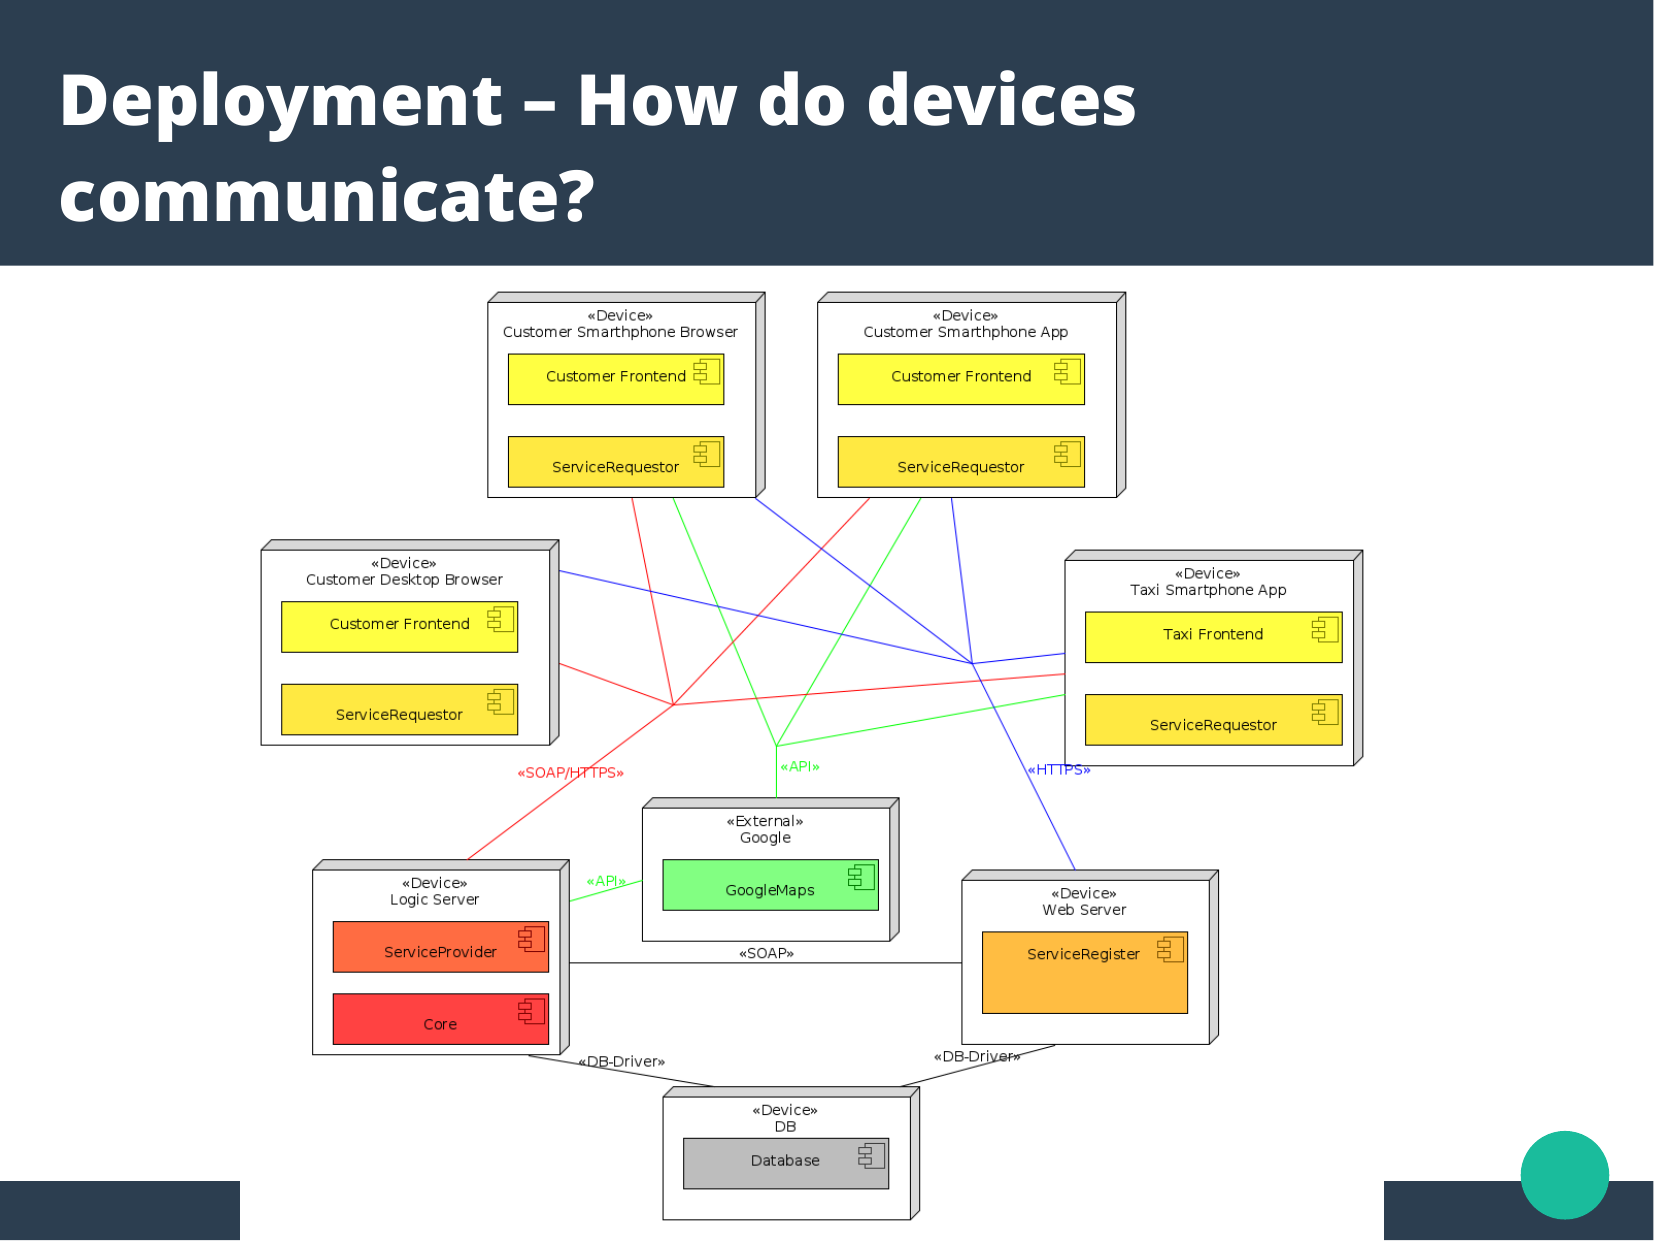

# Deployment – How do devices communicate?